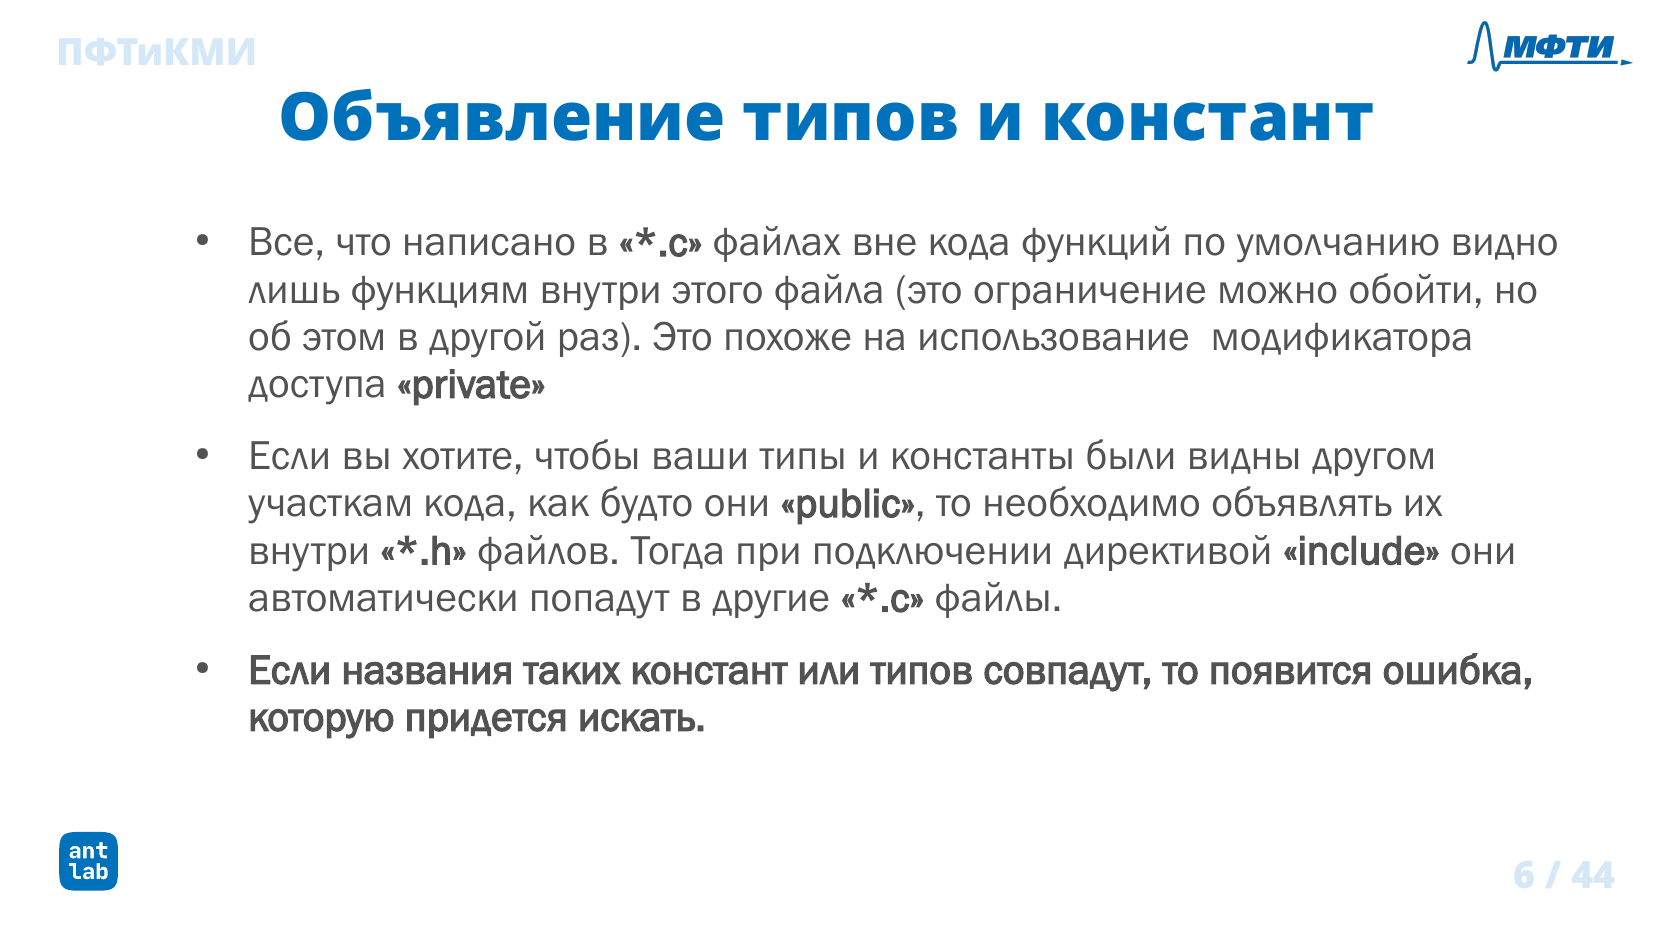

# Объявление типов и констант
Все, что написано в «*.c» файлах вне кода функций по умолчанию видно лишь функциям внутри этого файла (это ограничение можно обойти, но об этом в другой раз). Это похоже на использование модификатора доступа «private»
Если вы хотите, чтобы ваши типы и константы были видны другом участкам кода, как будто они «public», то необходимо объявлять их внутри «*.h» файлов. Тогда при подключении директивой «include» они автоматически попадут в другие «*.c» файлы.
Если названия таких констант или типов совпадут, то появится ошибка, которую придется искать.